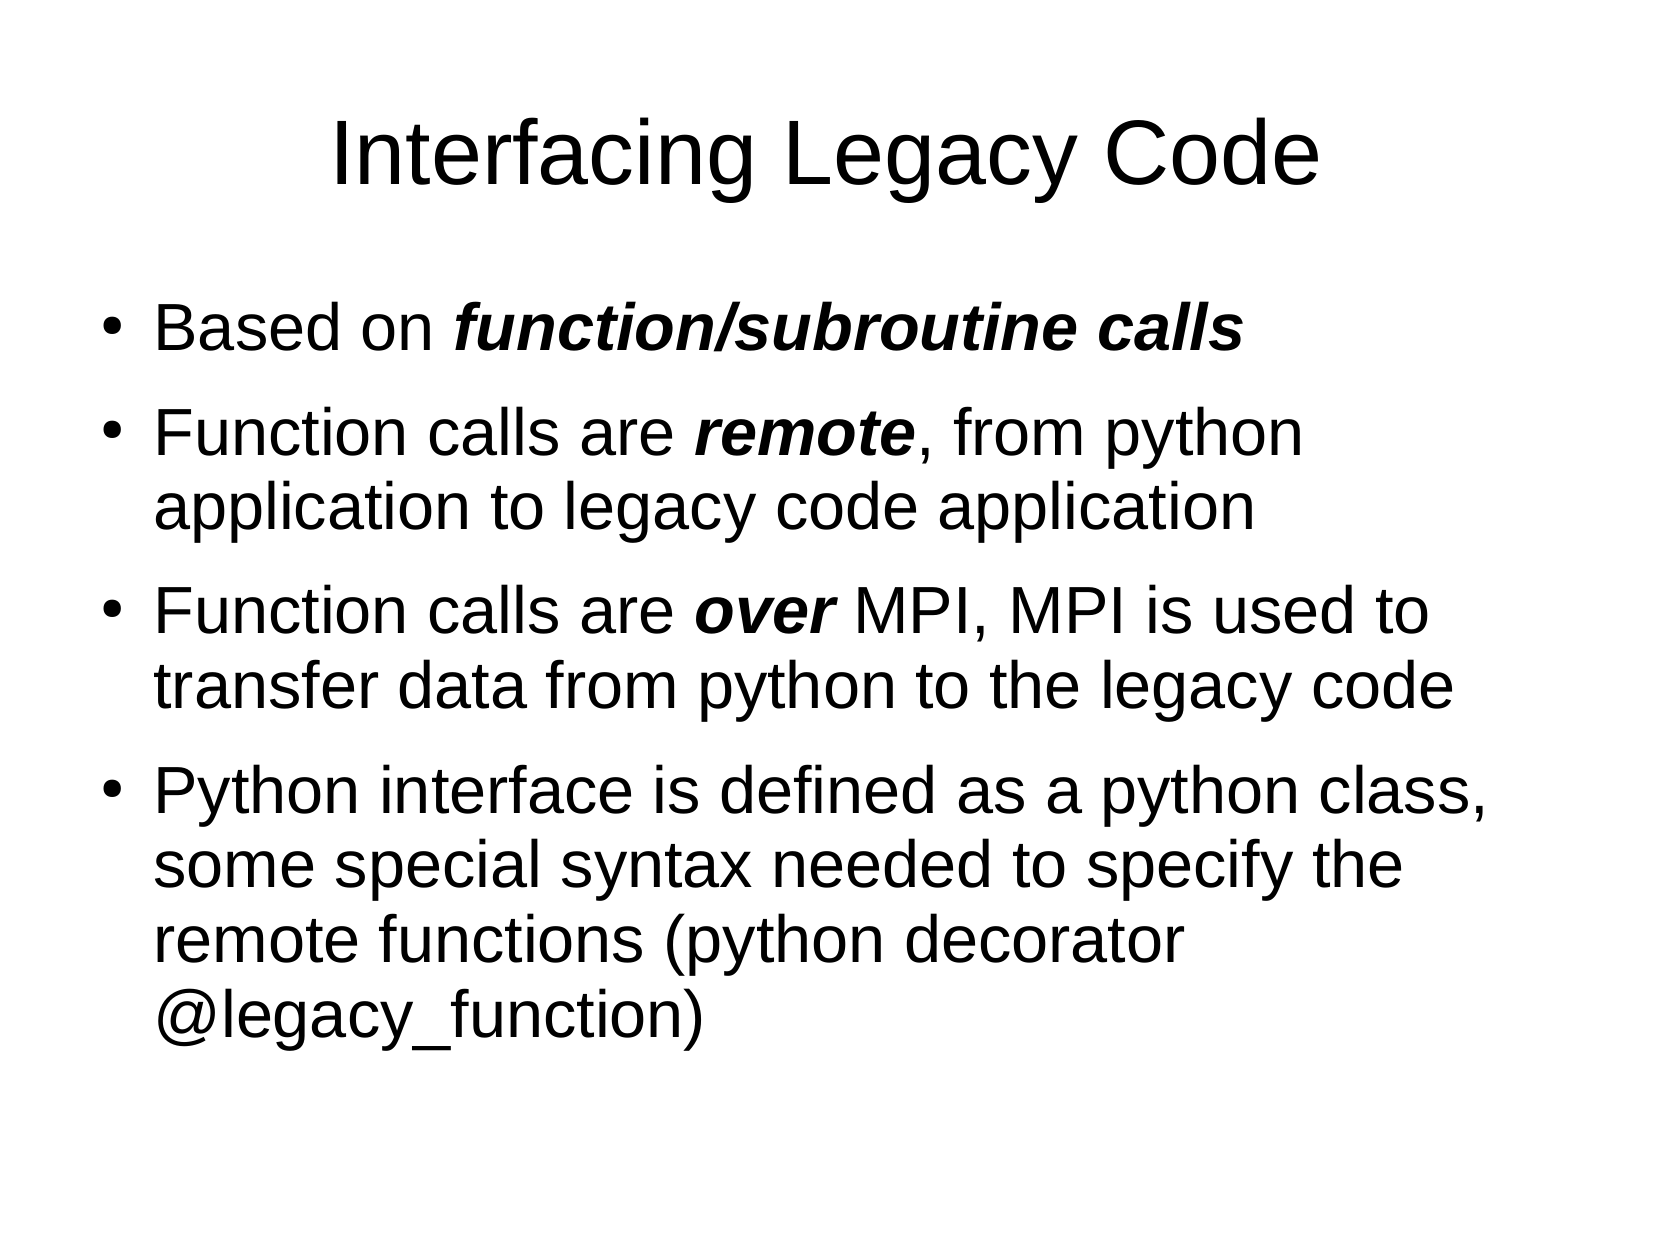

# Interfacing Legacy Code
Based on function/subroutine calls
Function calls are remote, from python application to legacy code application
Function calls are over MPI, MPI is used to transfer data from python to the legacy code
Python interface is defined as a python class, some special syntax needed to specify the remote functions (python decorator @legacy_function)